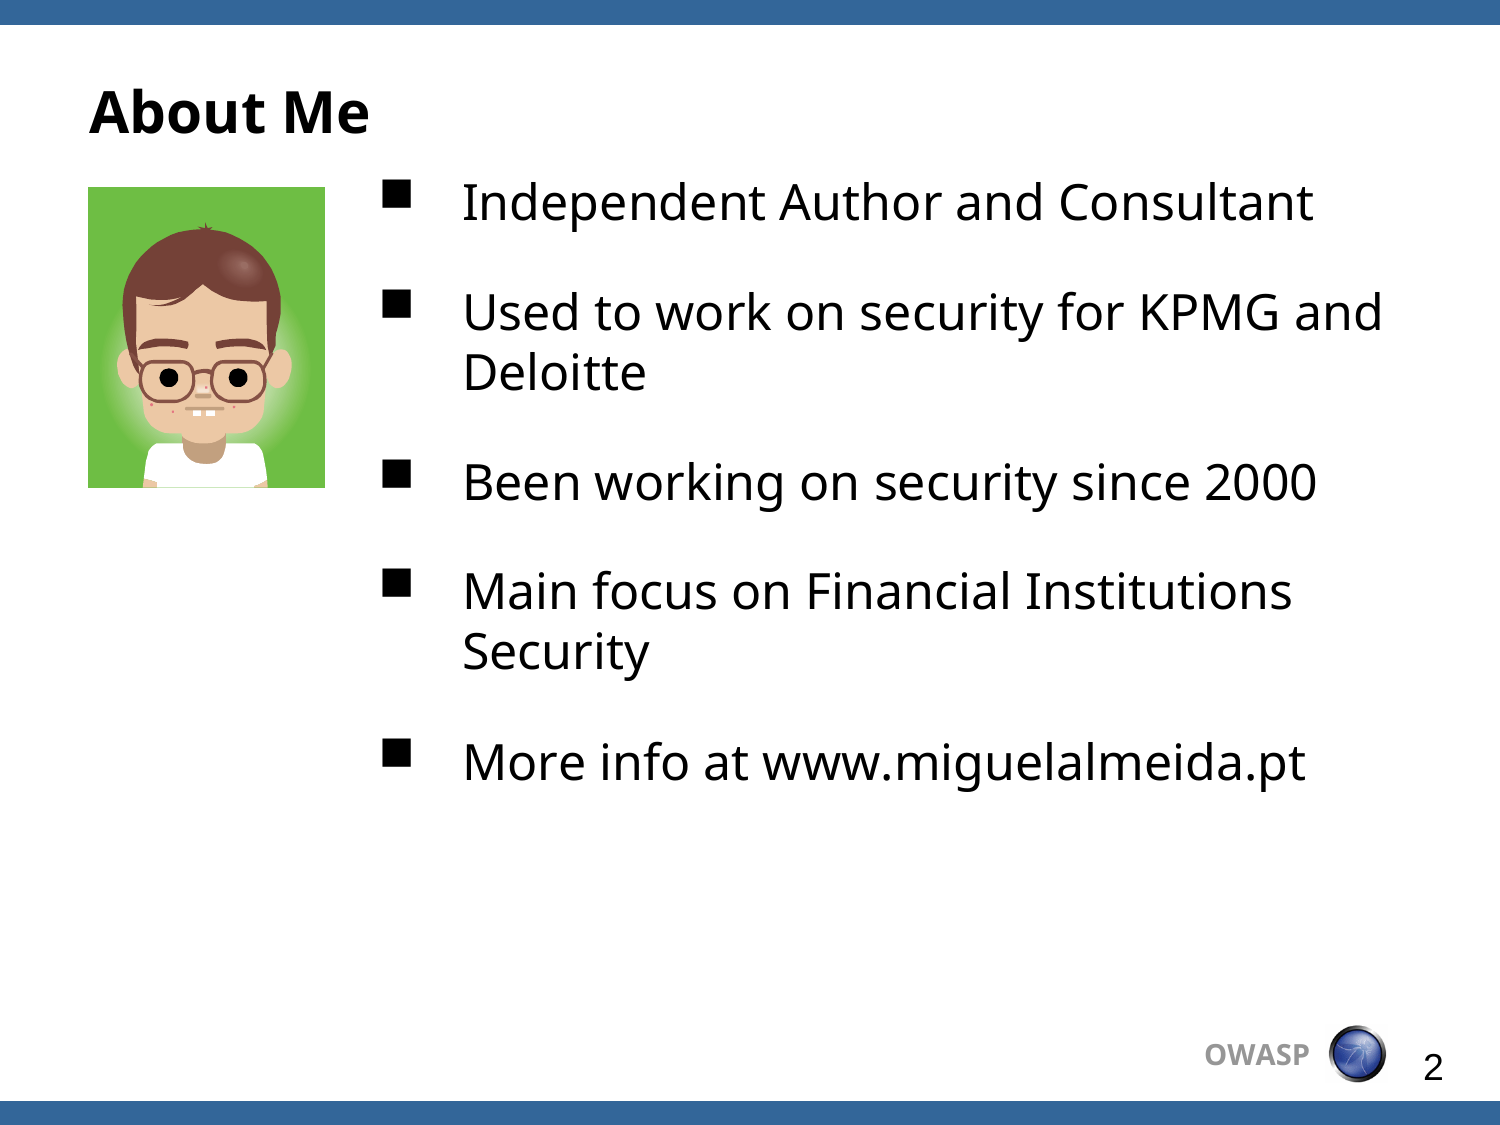

# About Me
Independent Author and Consultant
Used to work on security for KPMG and Deloitte
Been working on security since 2000
Main focus on Financial Institutions Security
More info at www.miguelalmeida.pt
2